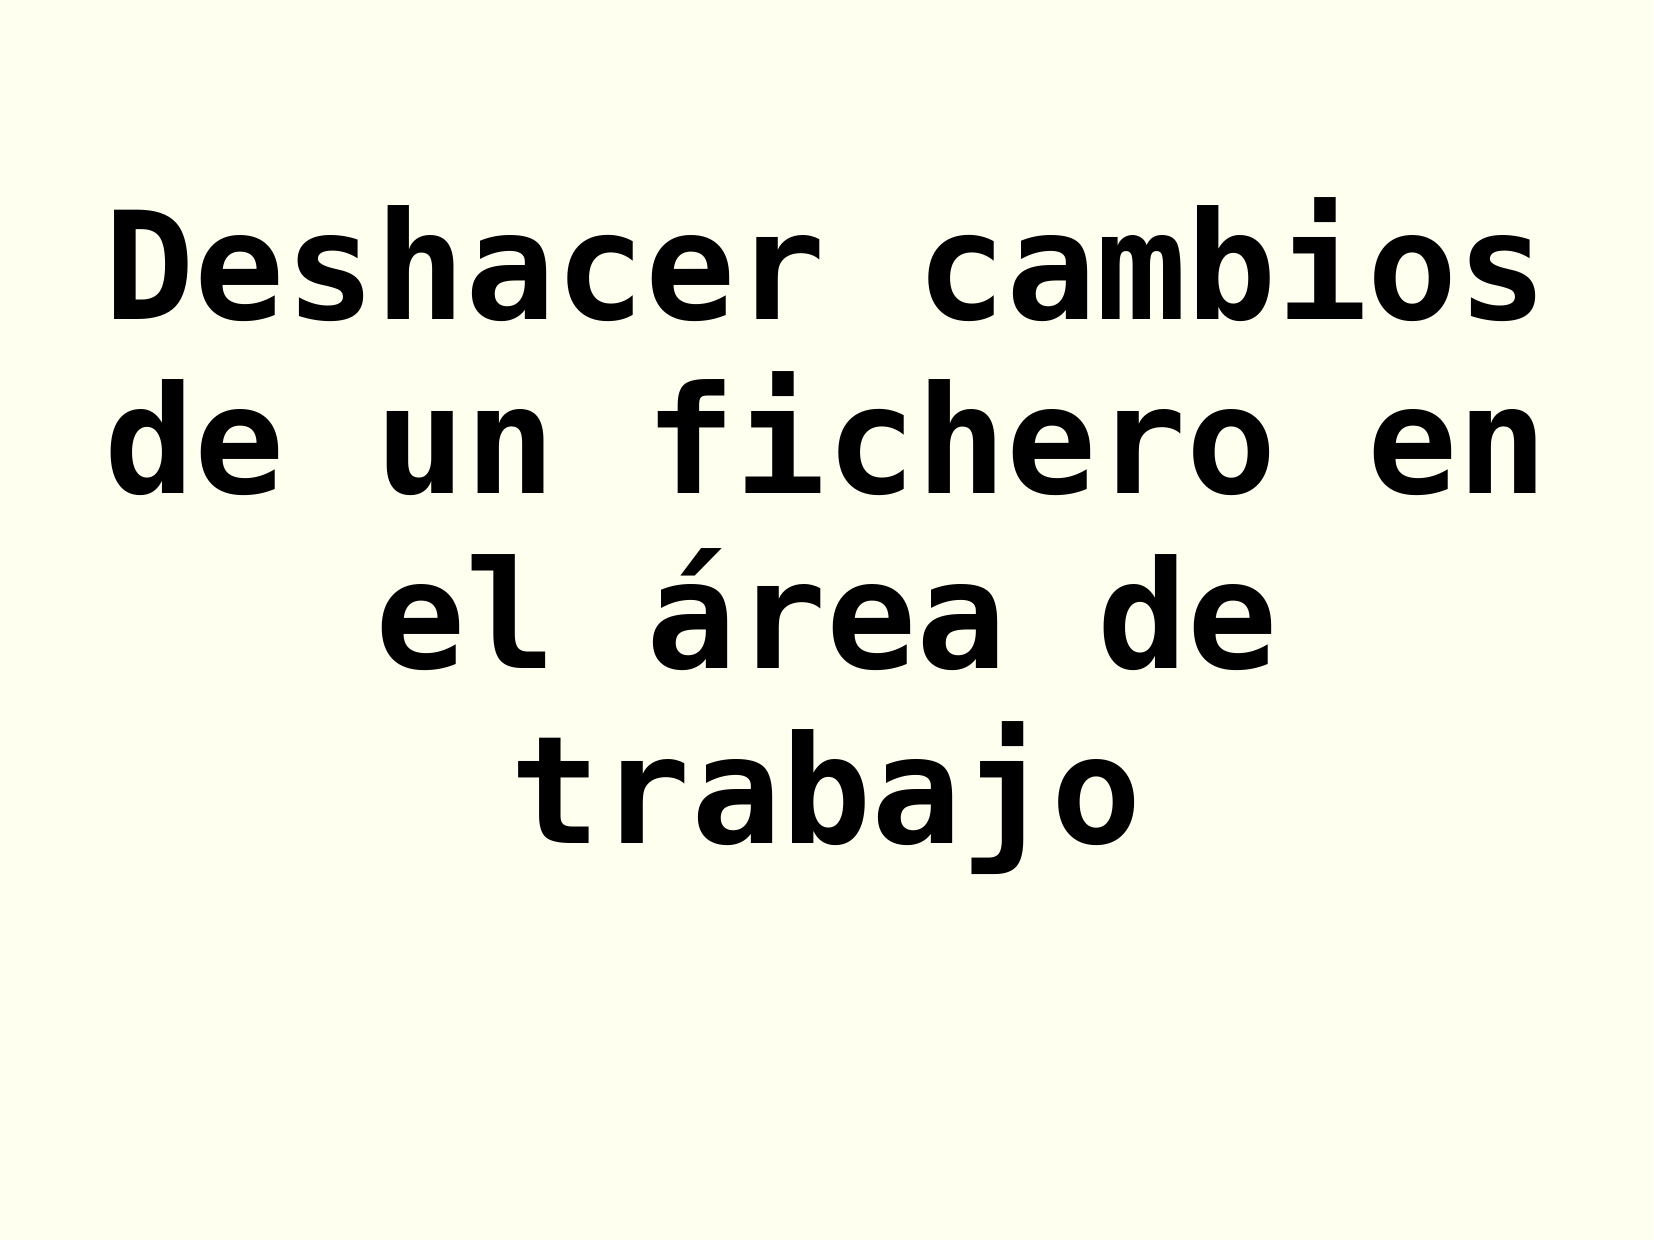

# Deshacer cambios de un fichero en el área de trabajo